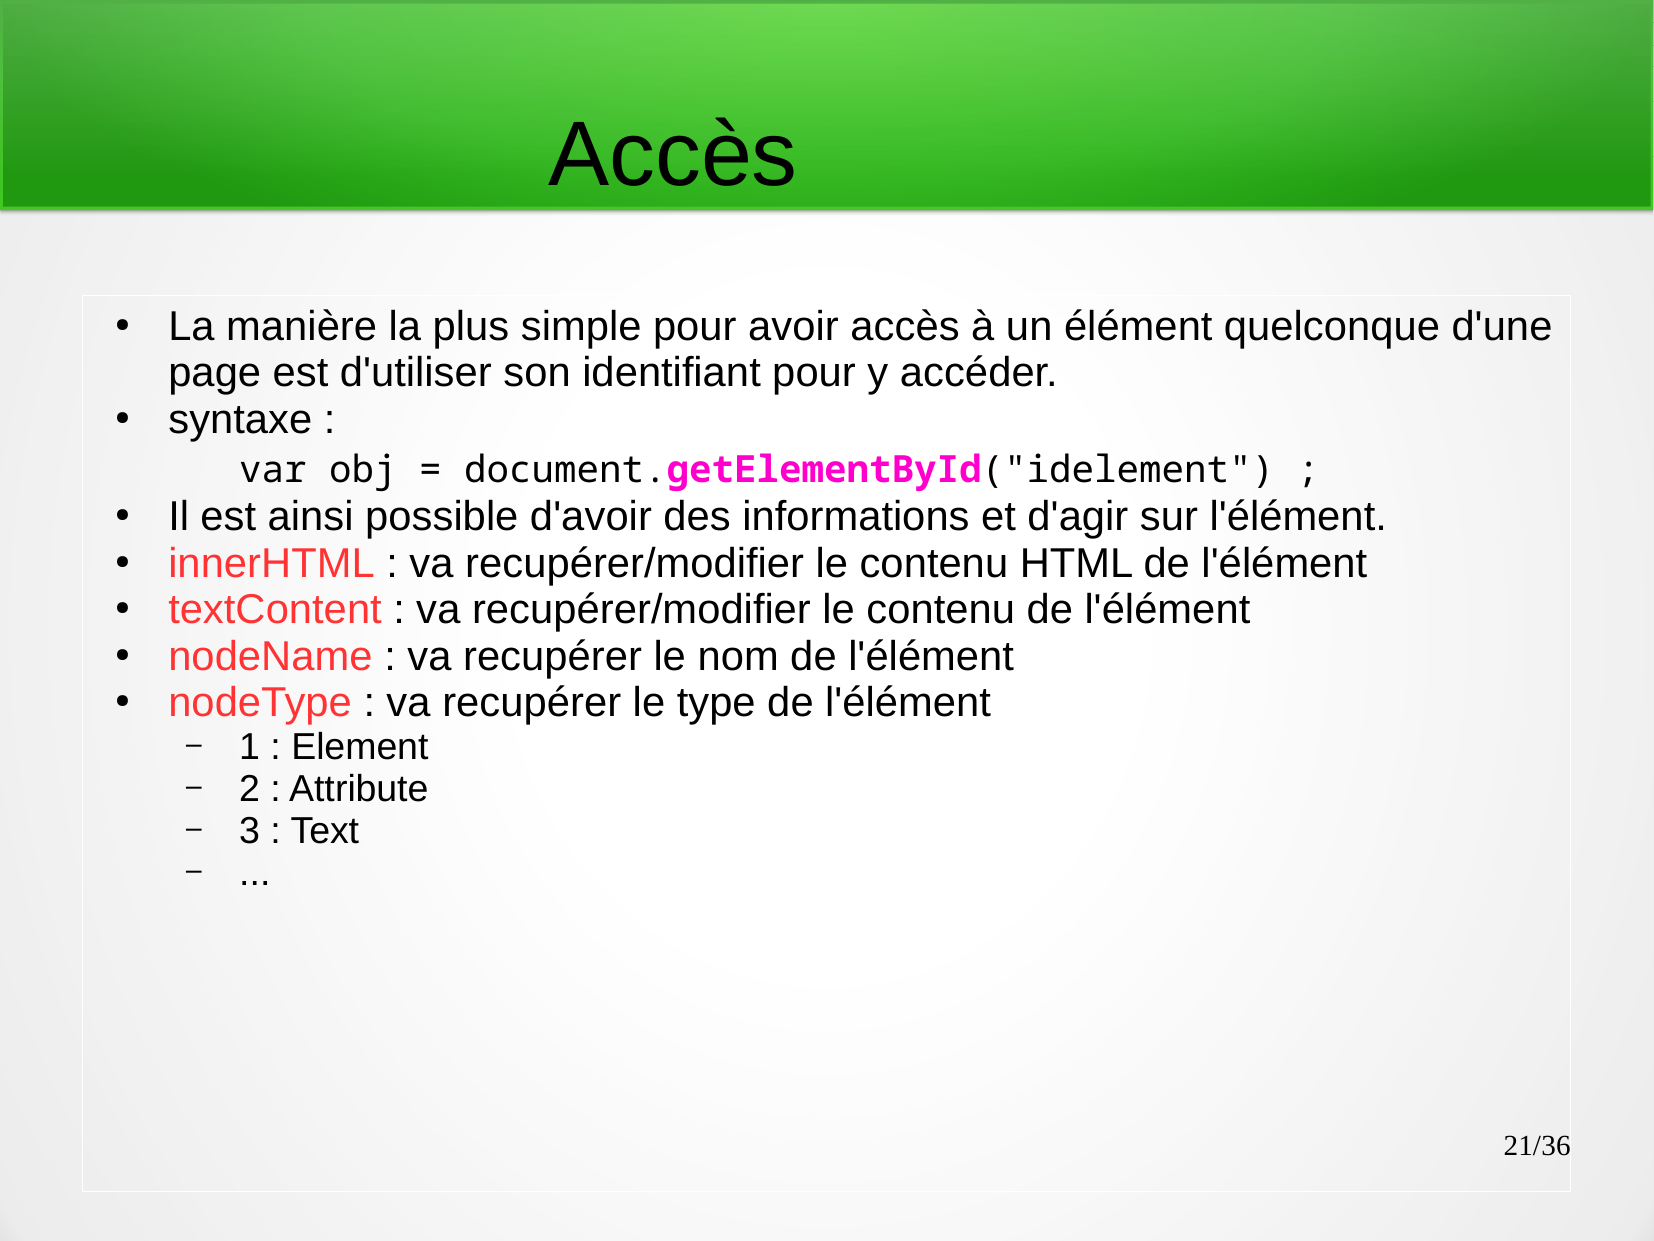

# Accès
La manière la plus simple pour avoir accès à un élément quelconque d'une page est d'utiliser son identifiant pour y accéder.
syntaxe :
var obj = document.getElementById("idelement") ;
Il est ainsi possible d'avoir des informations et d'agir sur l'élément.
innerHTML : va recupérer/modifier le contenu HTML de l'élément
textContent : va recupérer/modifier le contenu de l'élément
nodeName : va recupérer le nom de l'élément
nodeType : va recupérer le type de l'élément
1 : Element
2 : Attribute
3 : Text
...
21